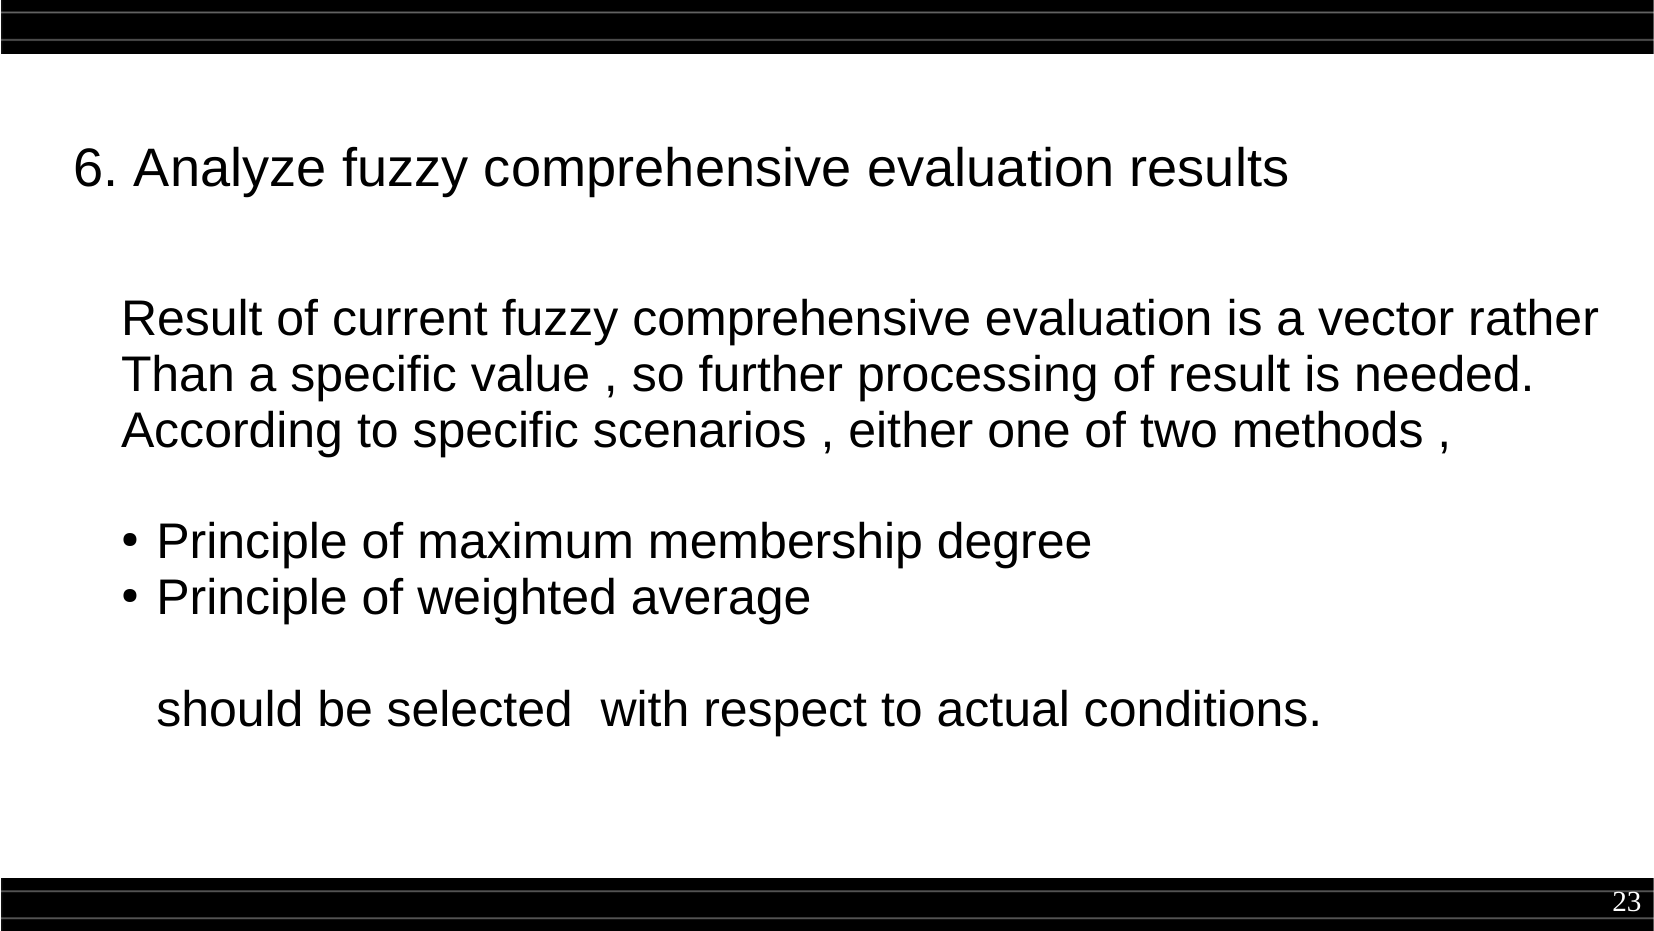

Analyze fuzzy comprehensive evaluation results
Result of current fuzzy comprehensive evaluation is a vector rather
Than a specific value , so further processing of result is needed.
According to specific scenarios , either one of two methods ,
Principle of maximum membership degree
Principle of weighted average
should be selected with respect to actual conditions.